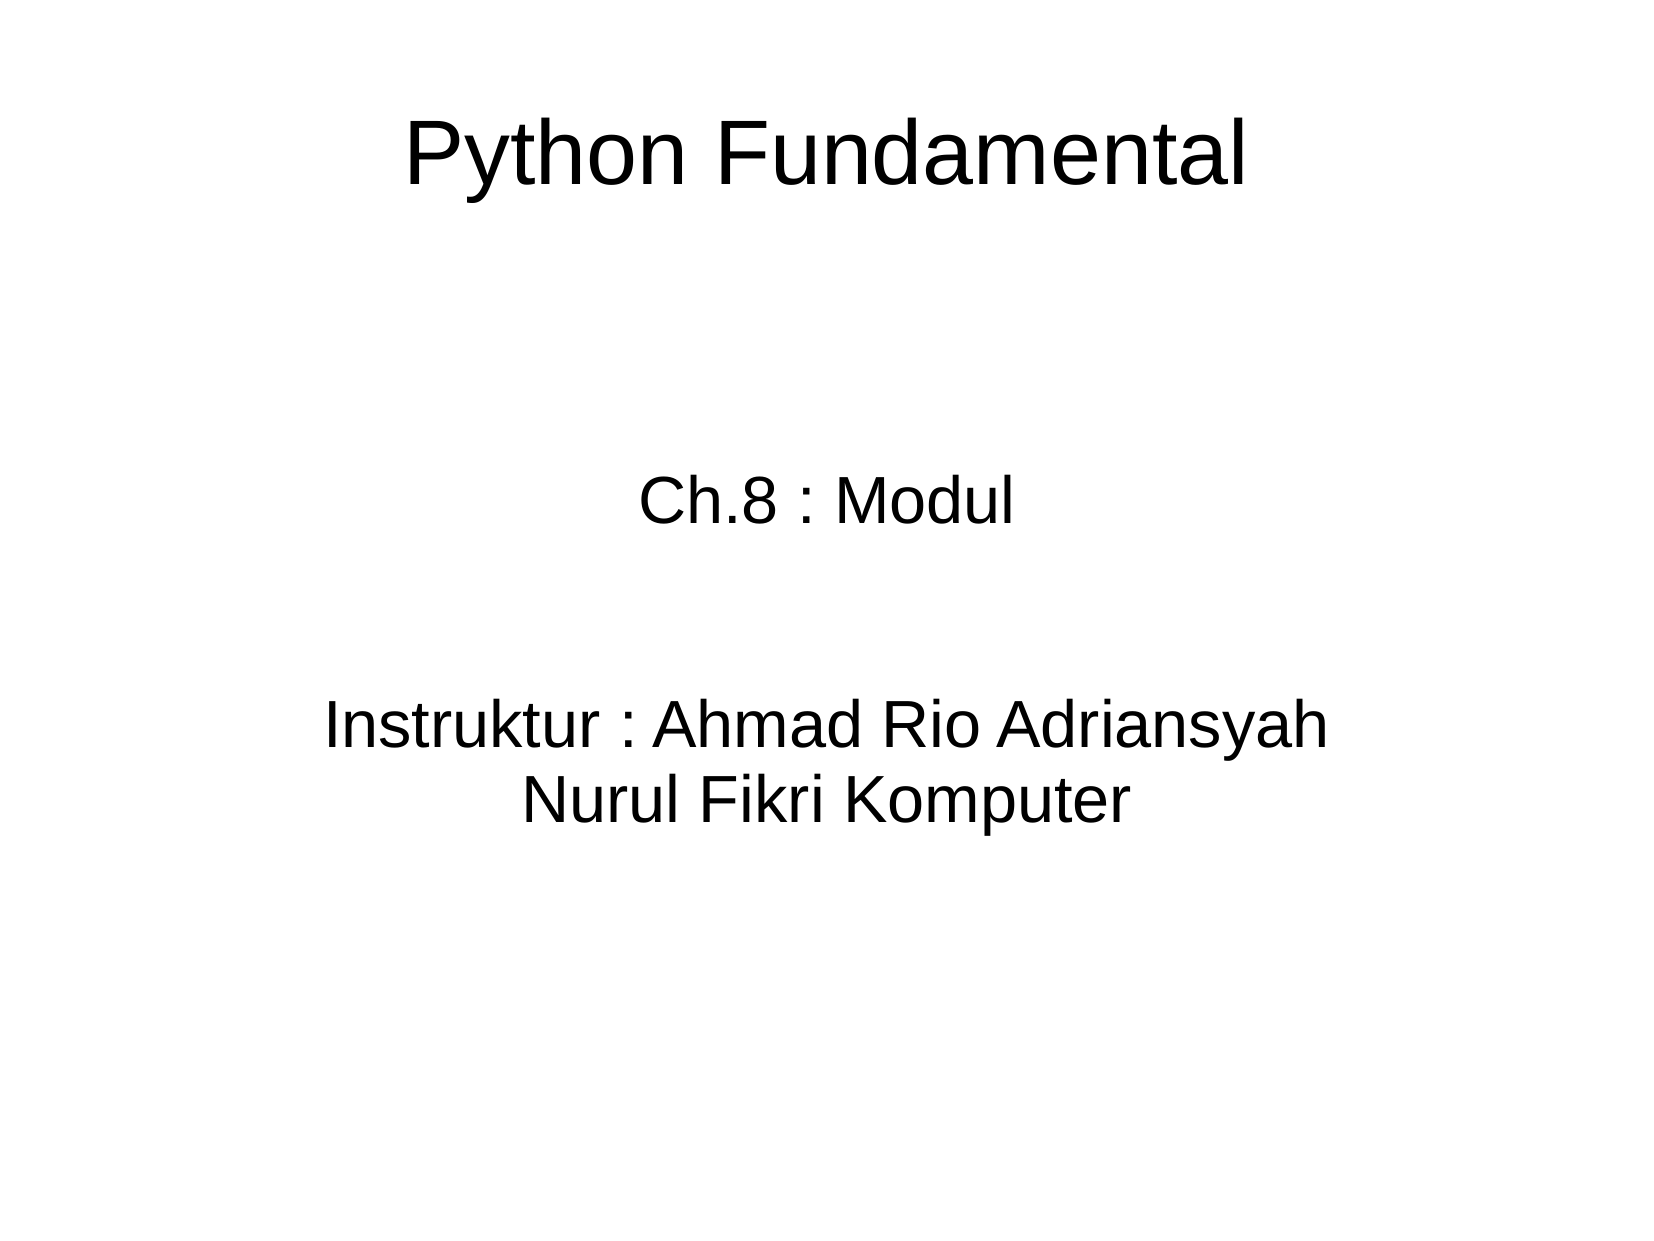

# Python Fundamental
Ch.8 : Modul
Instruktur : Ahmad Rio Adriansyah
Nurul Fikri Komputer